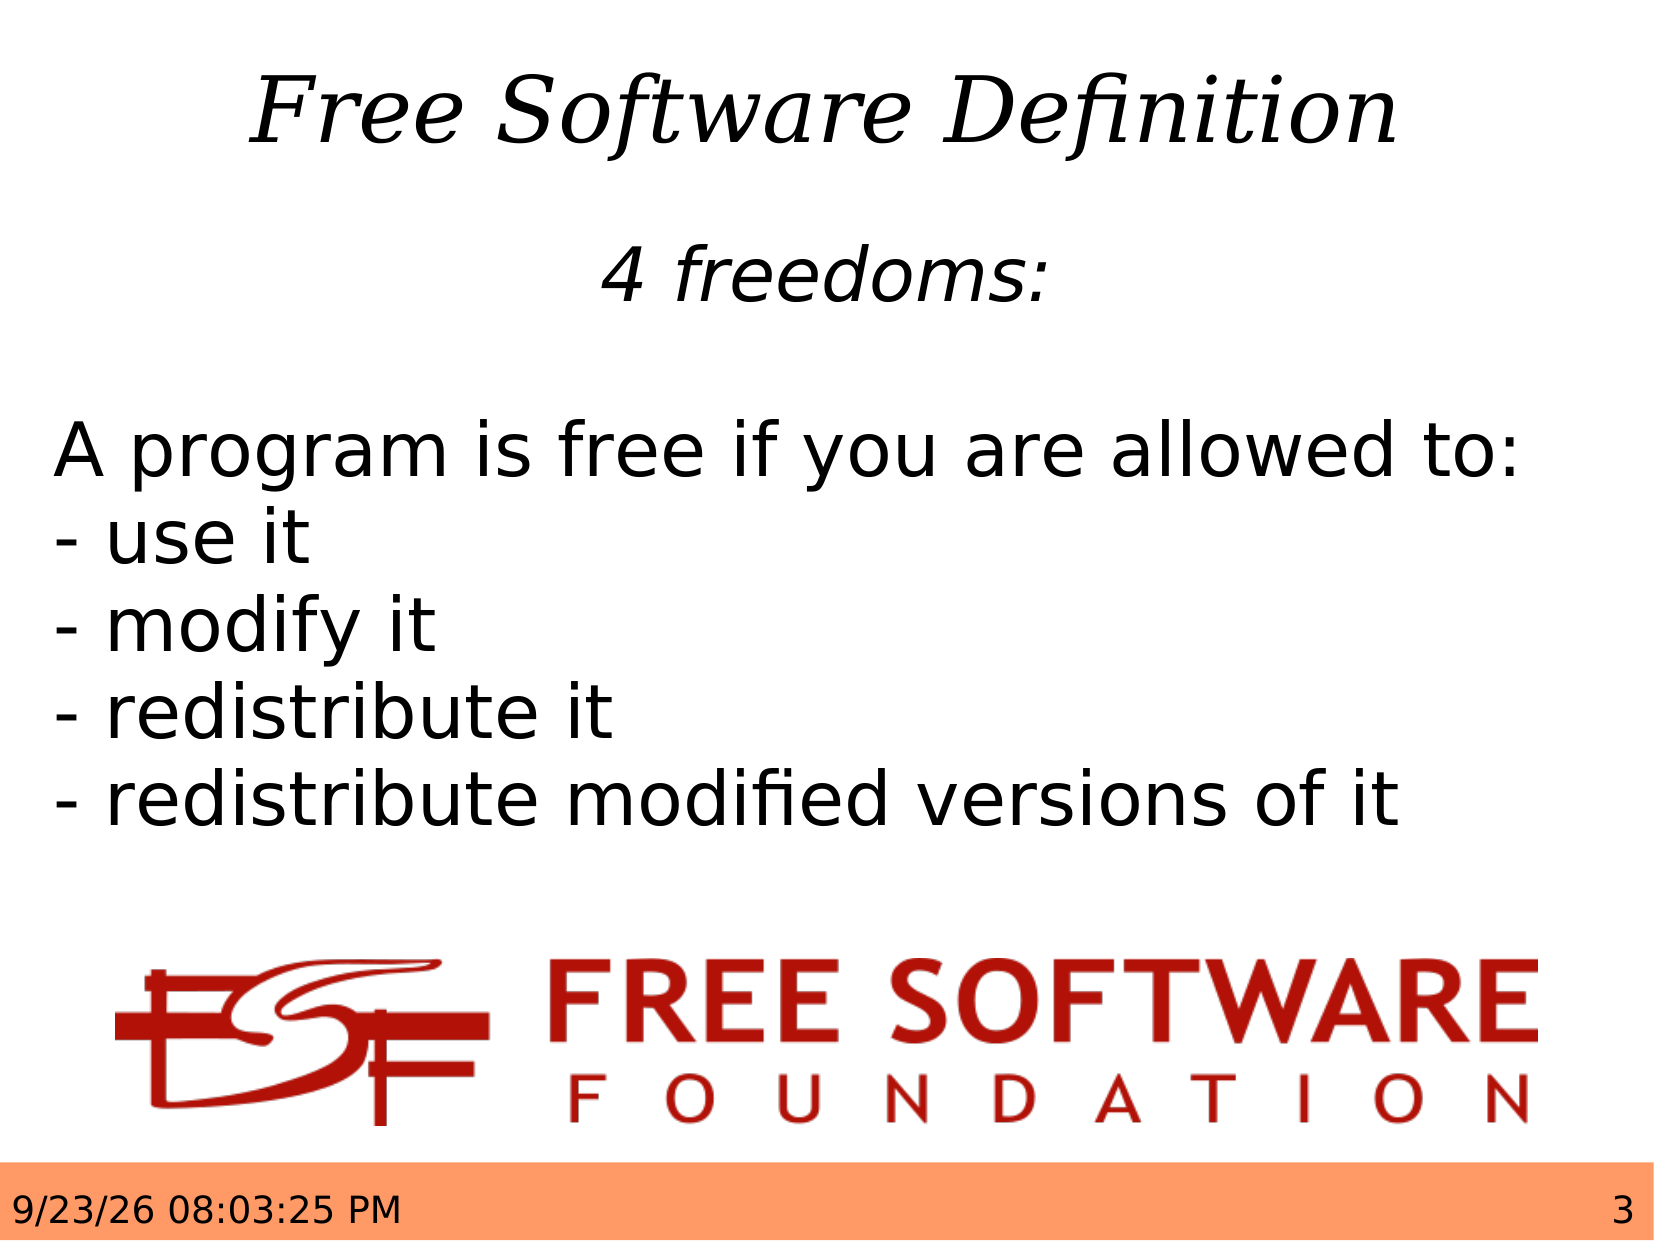

# Free Software Definition
4 freedoms:
A program is free if you are allowed to:
- use it
- modify it
- redistribute it
- redistribute modified versions of it